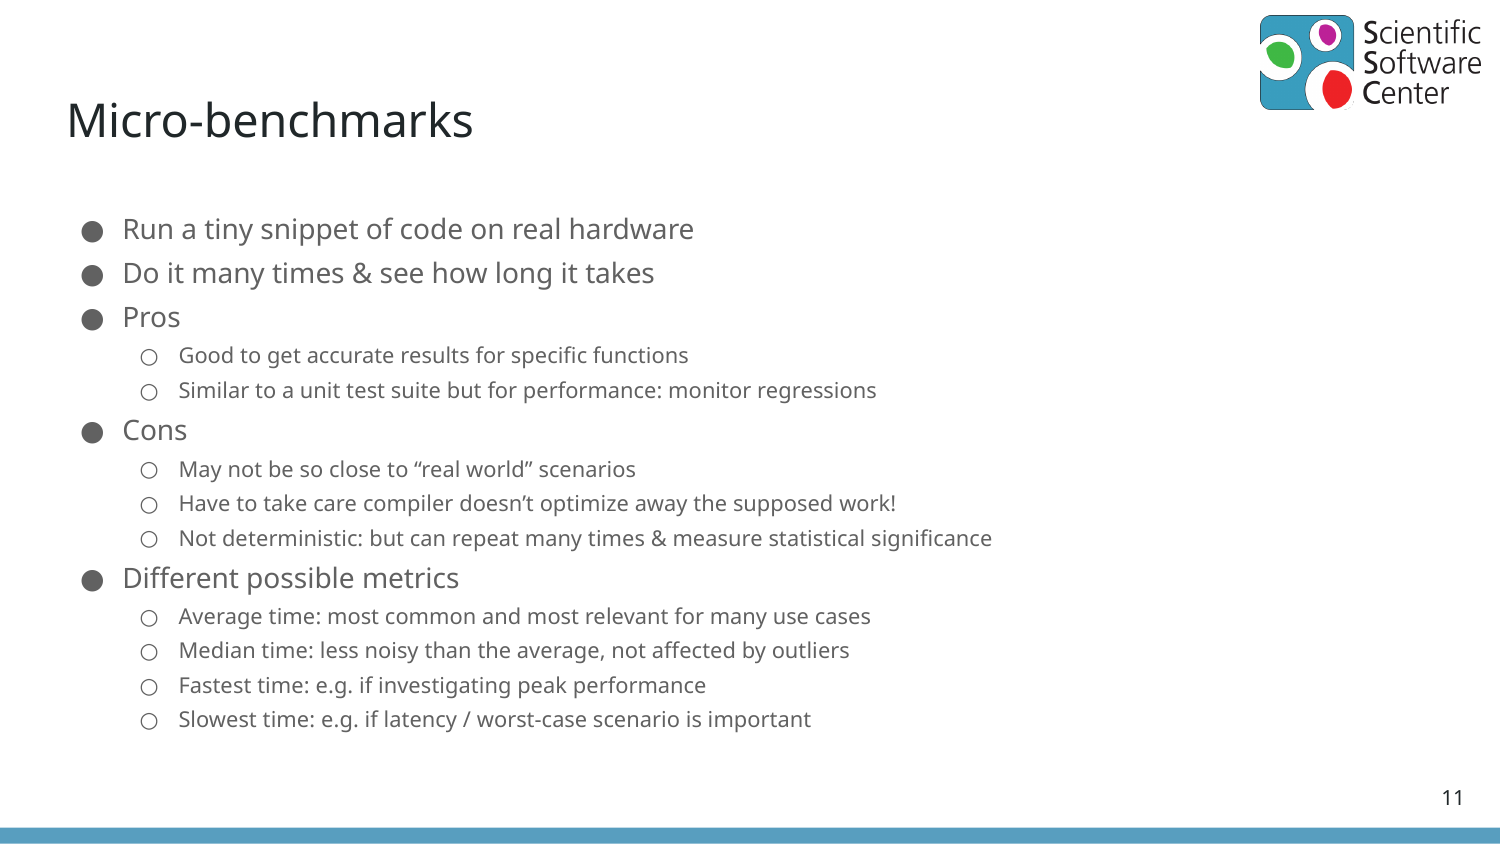

# Micro-benchmarks
Run a tiny snippet of code on real hardware
Do it many times & see how long it takes
Pros
Good to get accurate results for specific functions
Similar to a unit test suite but for performance: monitor regressions
Cons
May not be so close to “real world” scenarios
Have to take care compiler doesn’t optimize away the supposed work!
Not deterministic: but can repeat many times & measure statistical significance
Different possible metrics
Average time: most common and most relevant for many use cases
Median time: less noisy than the average, not affected by outliers
Fastest time: e.g. if investigating peak performance
Slowest time: e.g. if latency / worst-case scenario is important